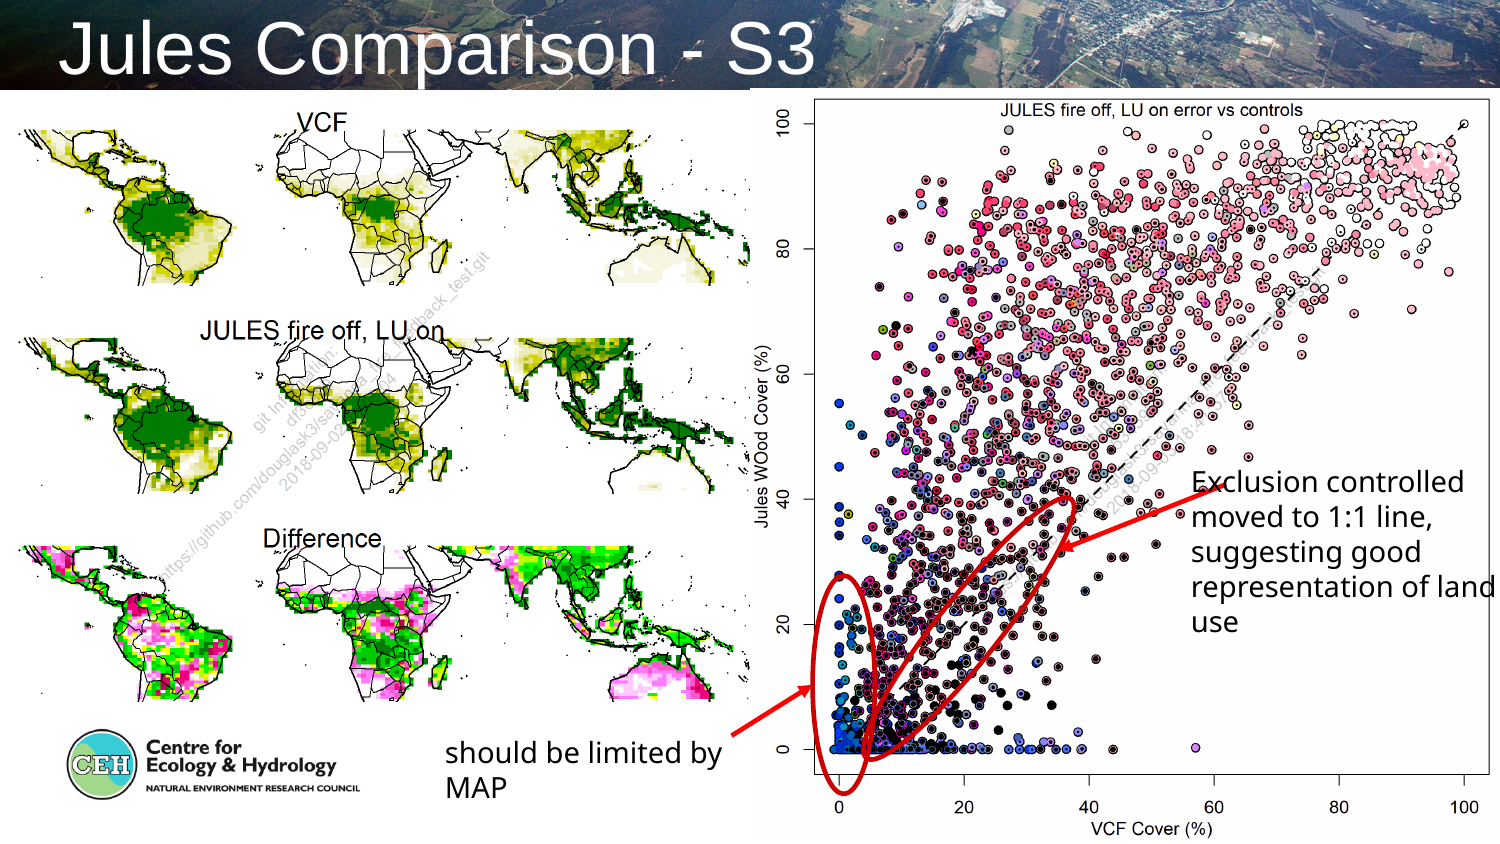

# Jules Comparison - S3
Exclusion controlled moved to 1:1 line, suggesting good representation of land use
should be limited by MAP